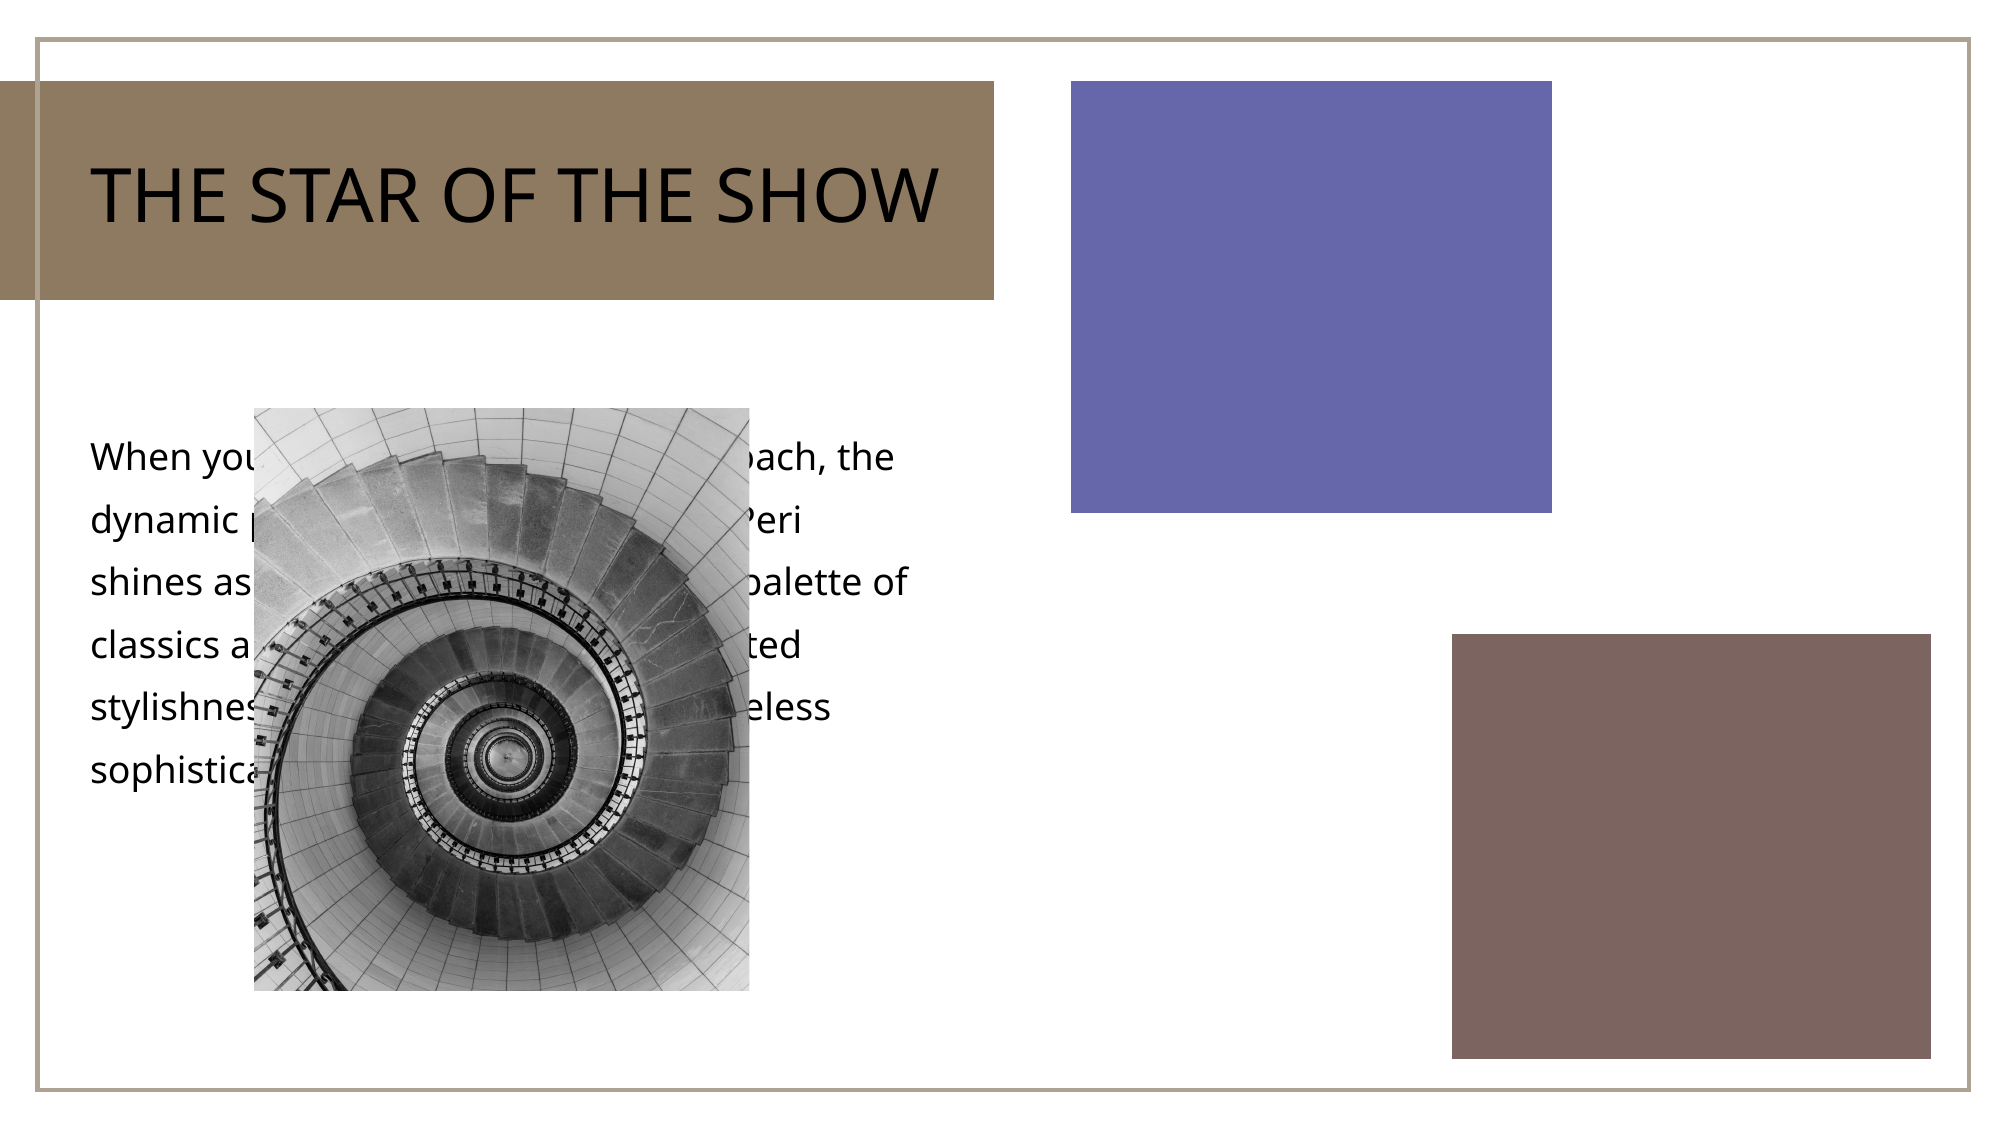

# THE STAR OF THE SHOW
When you want a more elegant approach, the dynamic presence of PANTONE Very Peri shines as the star of the show in this palette of classics and neutrals whose understated stylishness conveys a message of timeless sophistication.